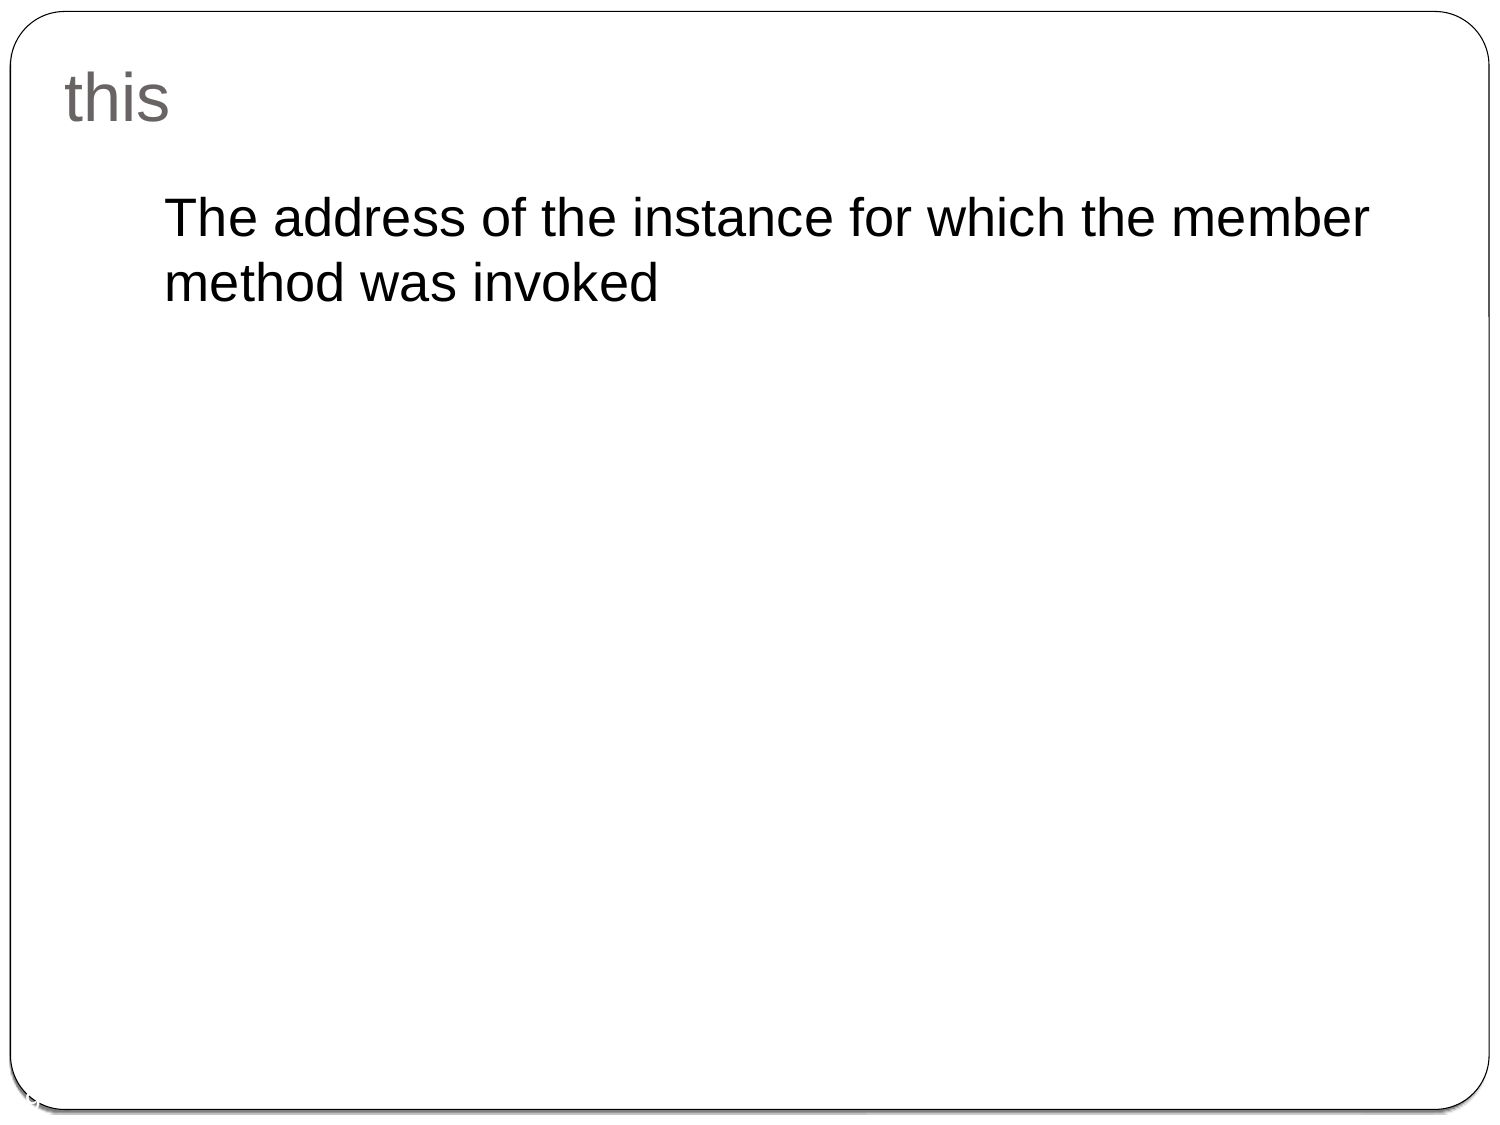

# this
The address of the instance for which the member method was invoked